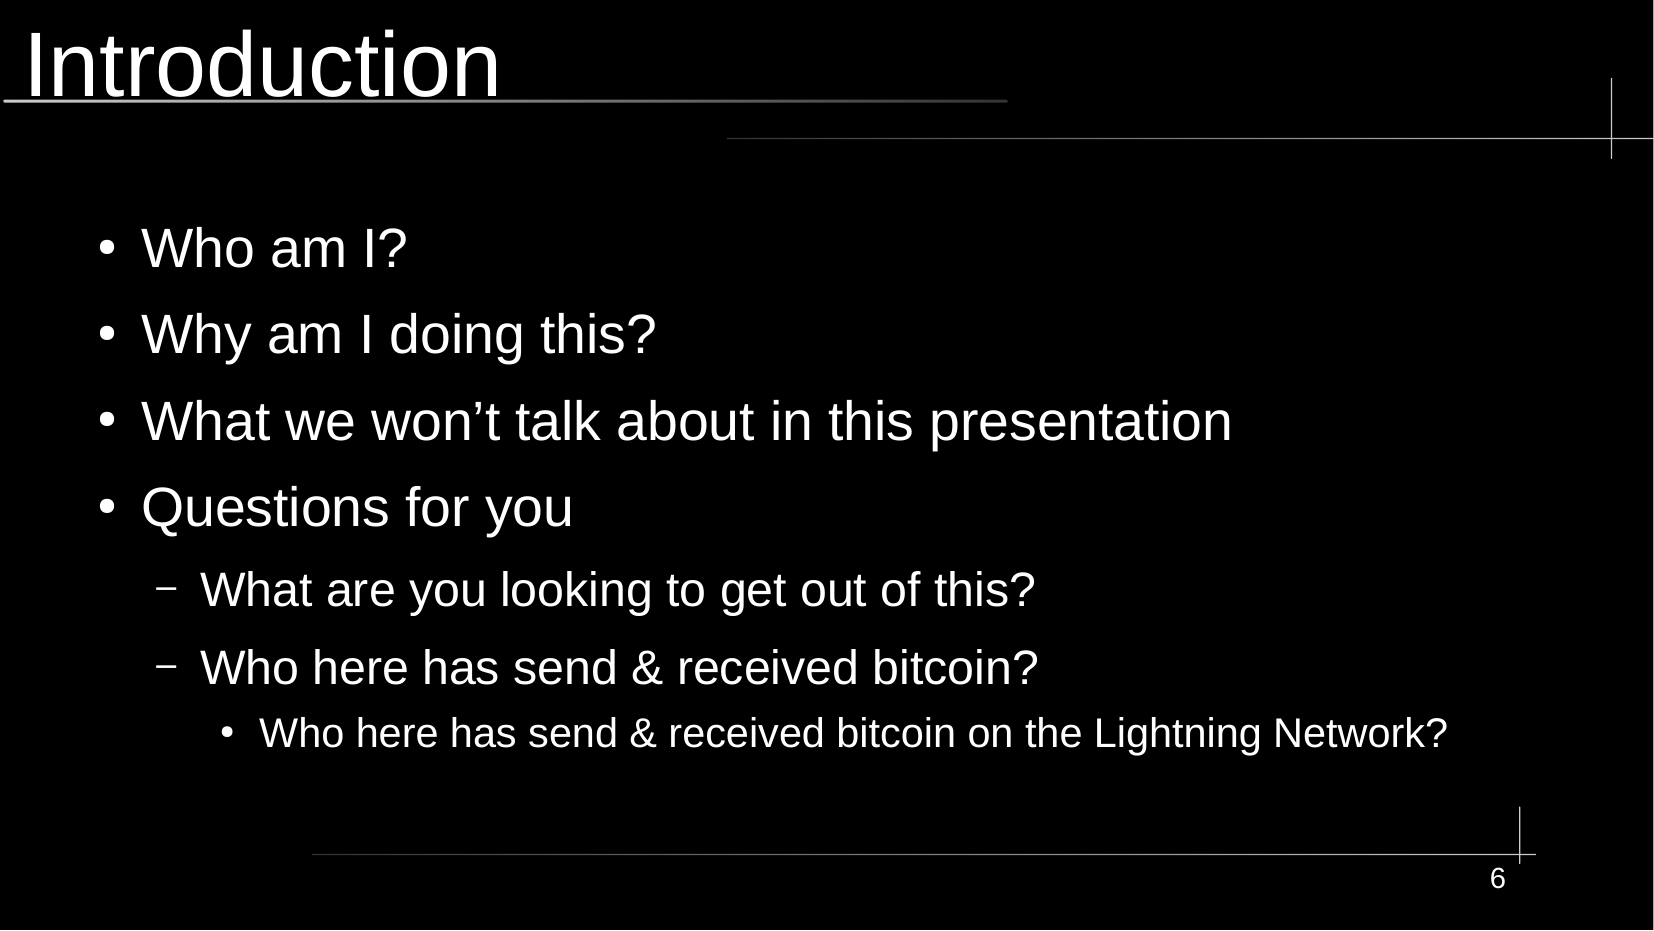

# Introduction
Who am I?
Why am I doing this?
What we won’t talk about in this presentation
Questions for you
What are you looking to get out of this?
Who here has send & received bitcoin?
Who here has send & received bitcoin on the Lightning Network?
6